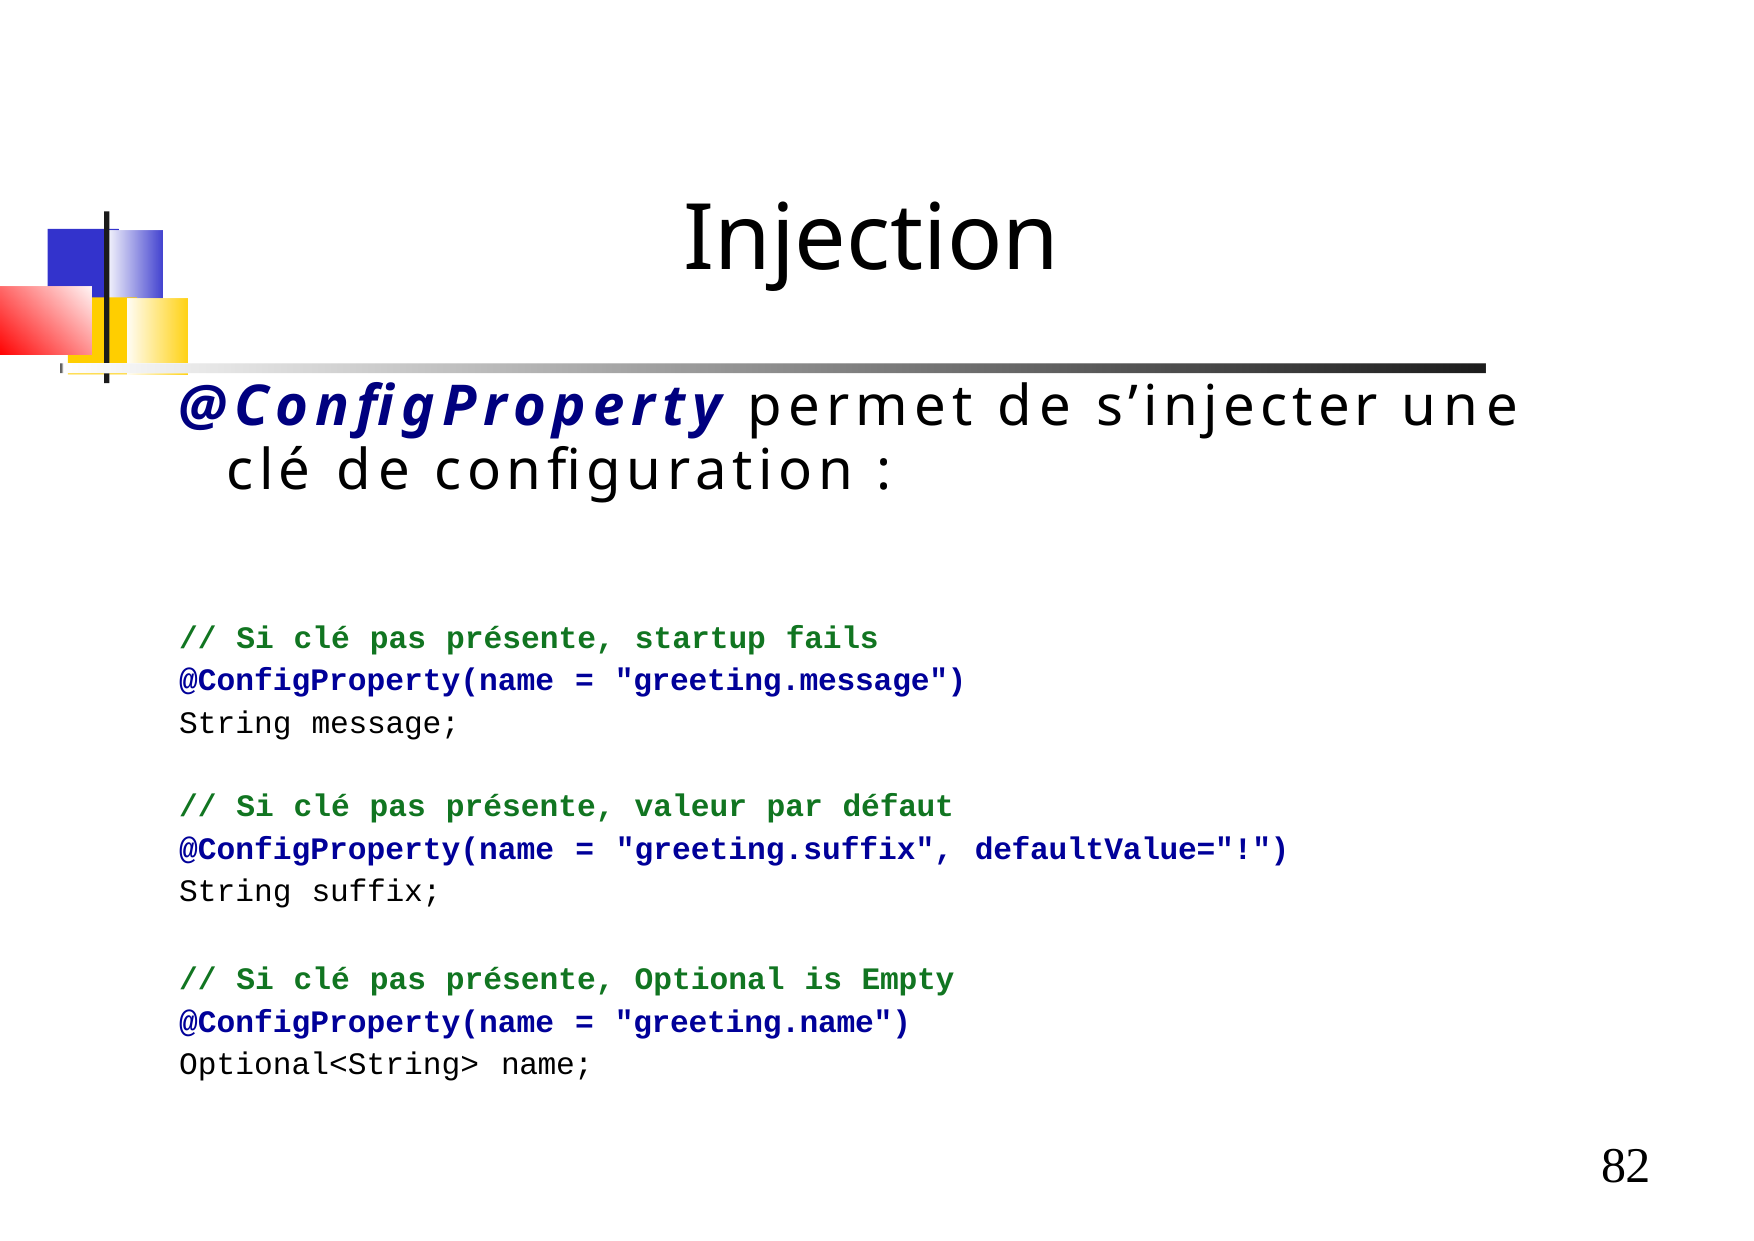

# Injection
@ConfigProperty permet de s’injecter une clé de configuration :
// Si clé pas présente, startup fails @ConfigProperty(name = "greeting.message") String message;
// Si clé pas présente, valeur par défaut @ConfigProperty(name = "greeting.suffix", defaultValue="!") String suffix;
// Si clé pas présente, Optional is Empty @ConfigProperty(name = "greeting.name") Optional<String> name;
82